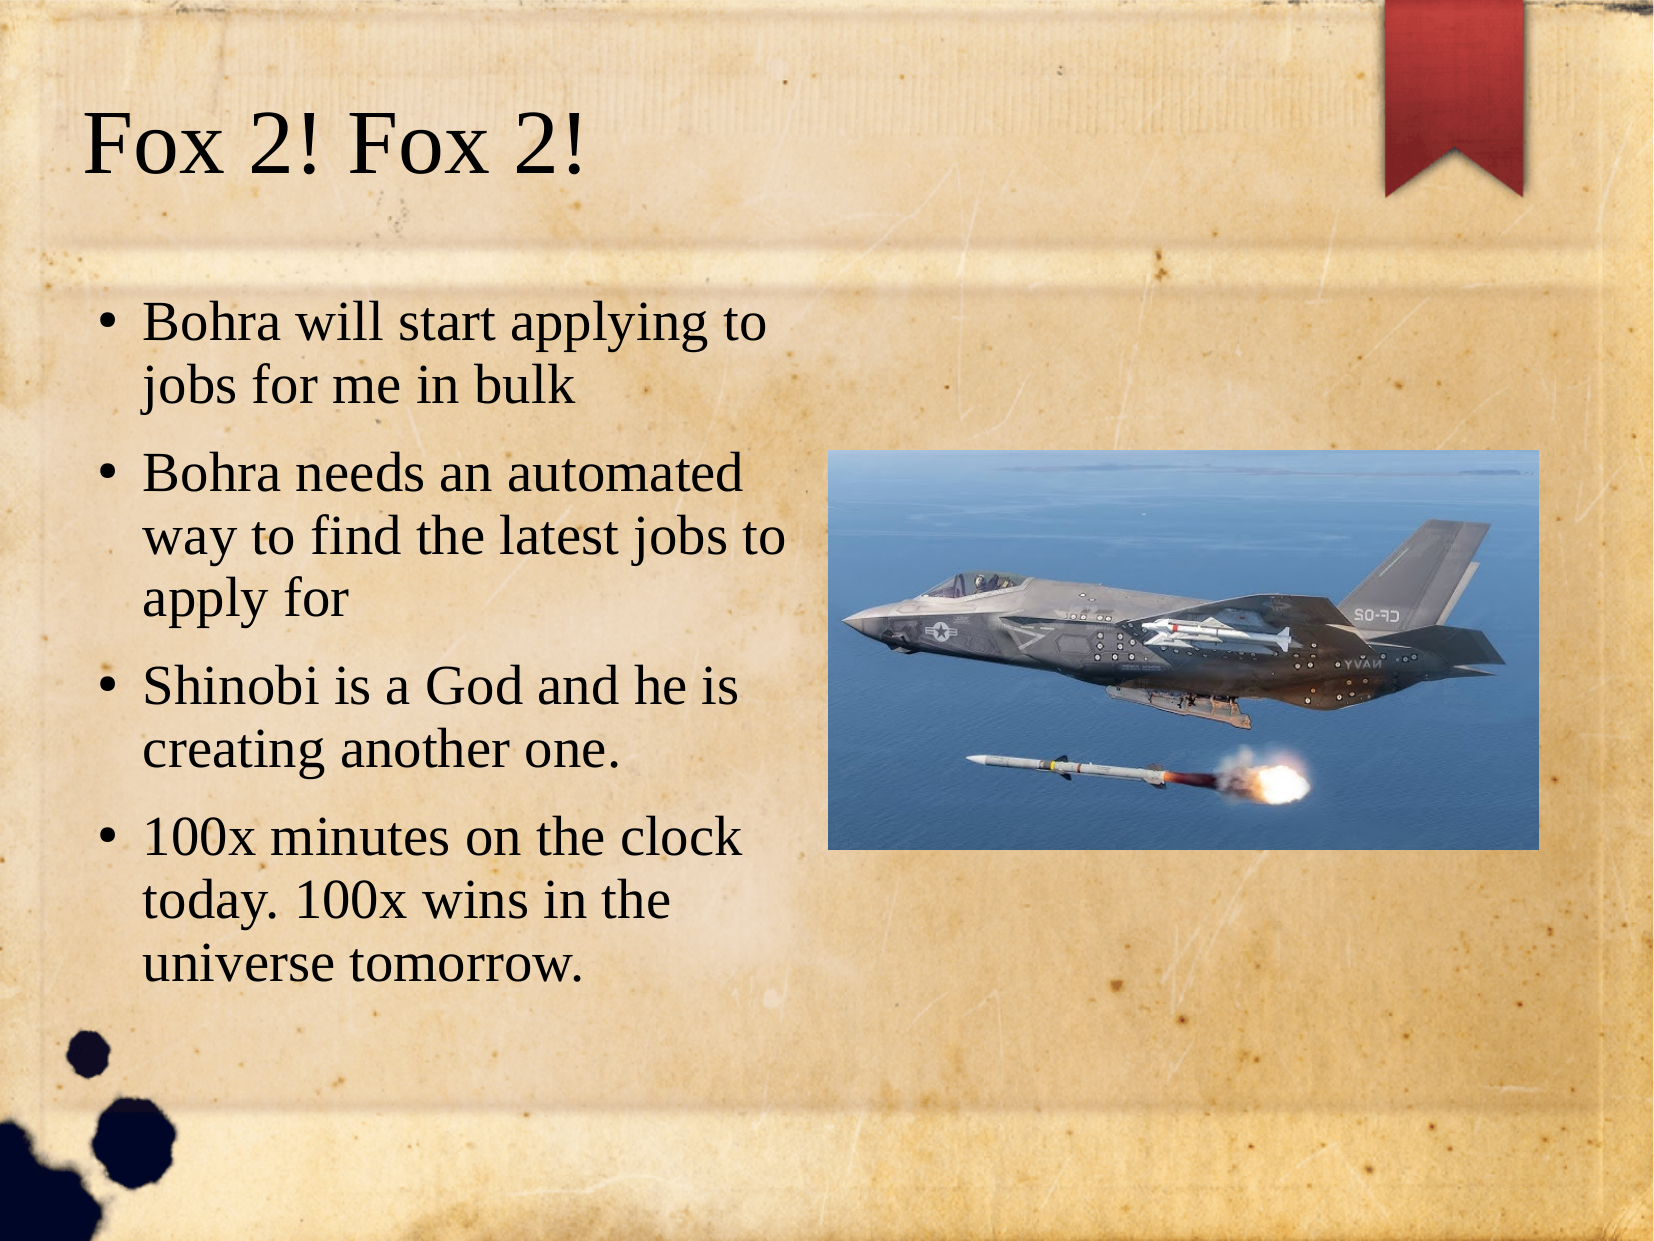

# Fox 2! Fox 2!
Bohra will start applying to jobs for me in bulk
Bohra needs an automated way to find the latest jobs to apply for
Shinobi is a God and he is creating another one.
100x minutes on the clock today. 100x wins in the universe tomorrow.